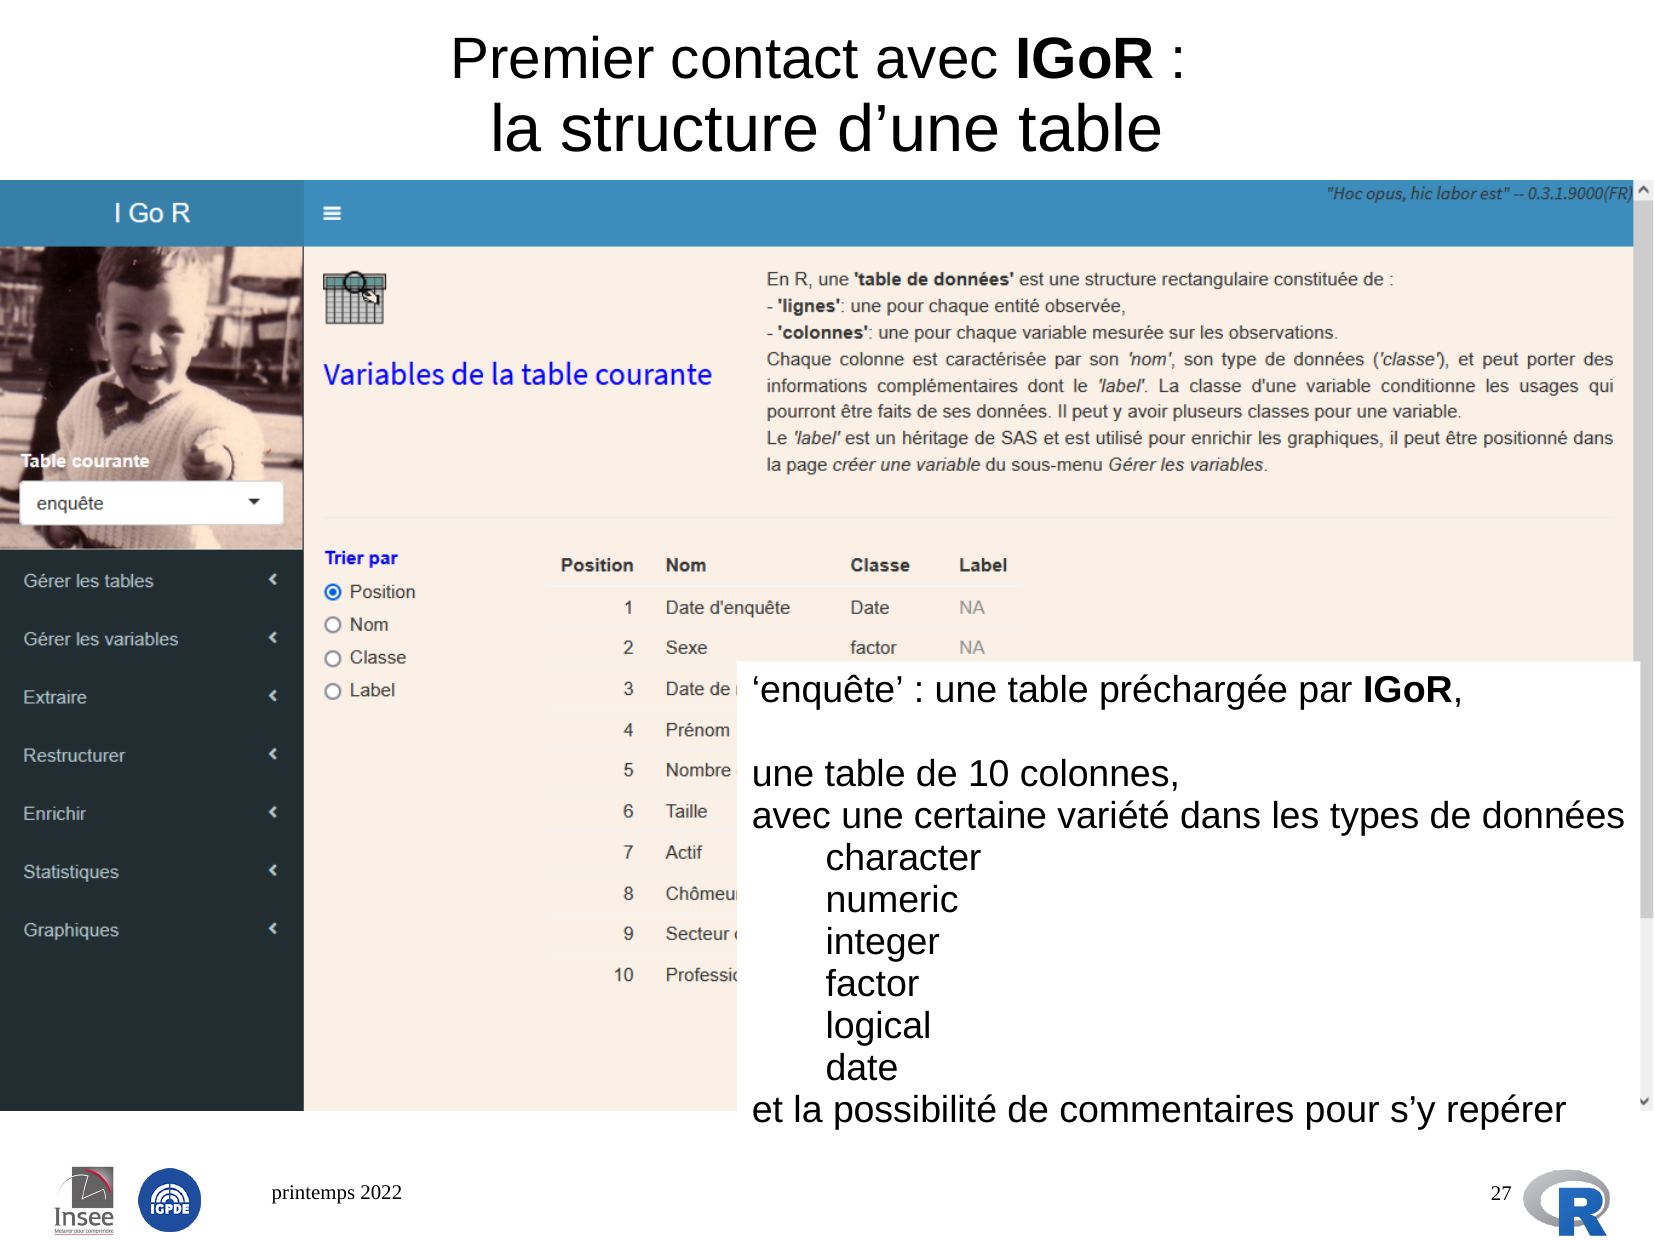

# Premier contact avec IGoR : la structure d’une table
‘enquête’ : une table préchargée par IGoR,
une table de 10 colonnes,
avec une certaine variété dans les types de données
	character
	numeric
	integer
	factor
	logical
	date
et la possibilité de commentaires pour s’y repérer
printemps 2022
27